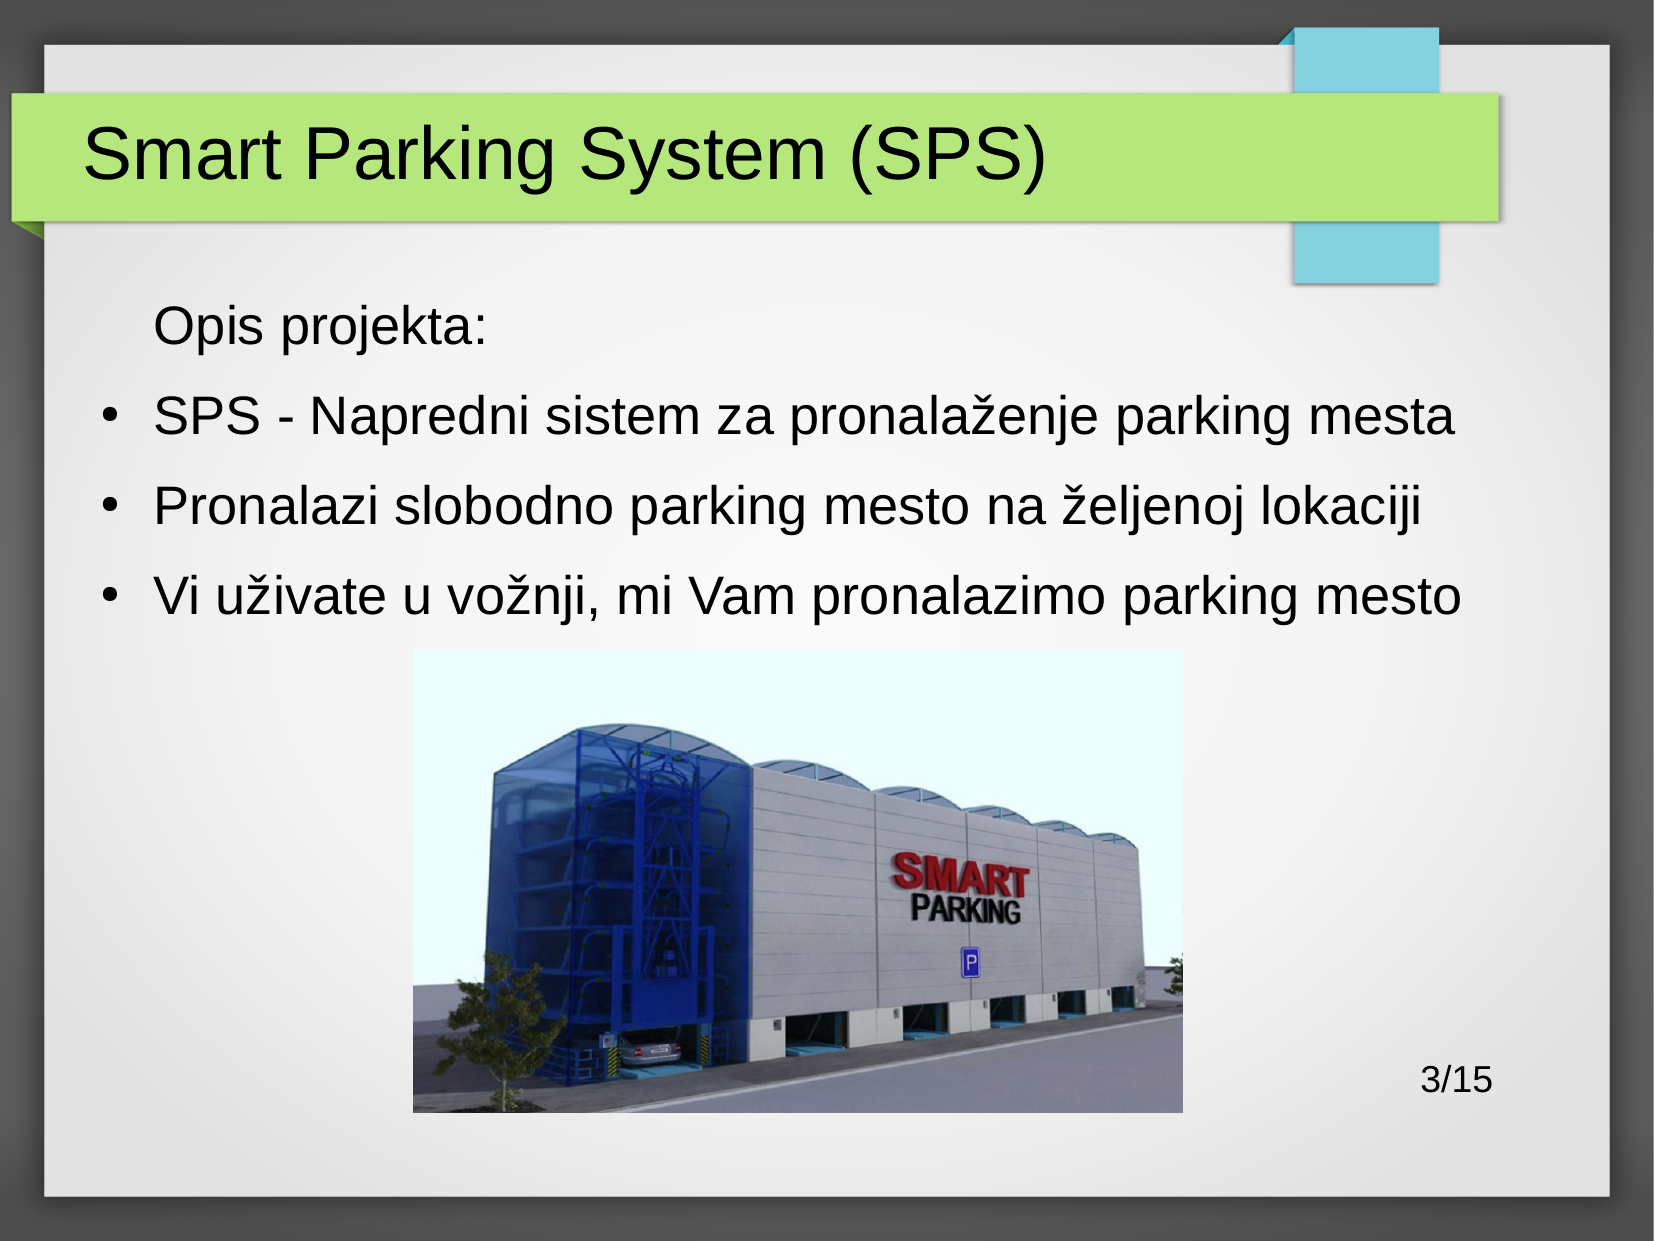

# Smart Parking System (SPS)
Opis projekta:
SPS - Napredni sistem za pronalaženje parking mesta
Pronalazi slobodno parking mesto na željenoj lokaciji
Vi uživate u vožnji, mi Vam pronalazimo parking mesto
3/15